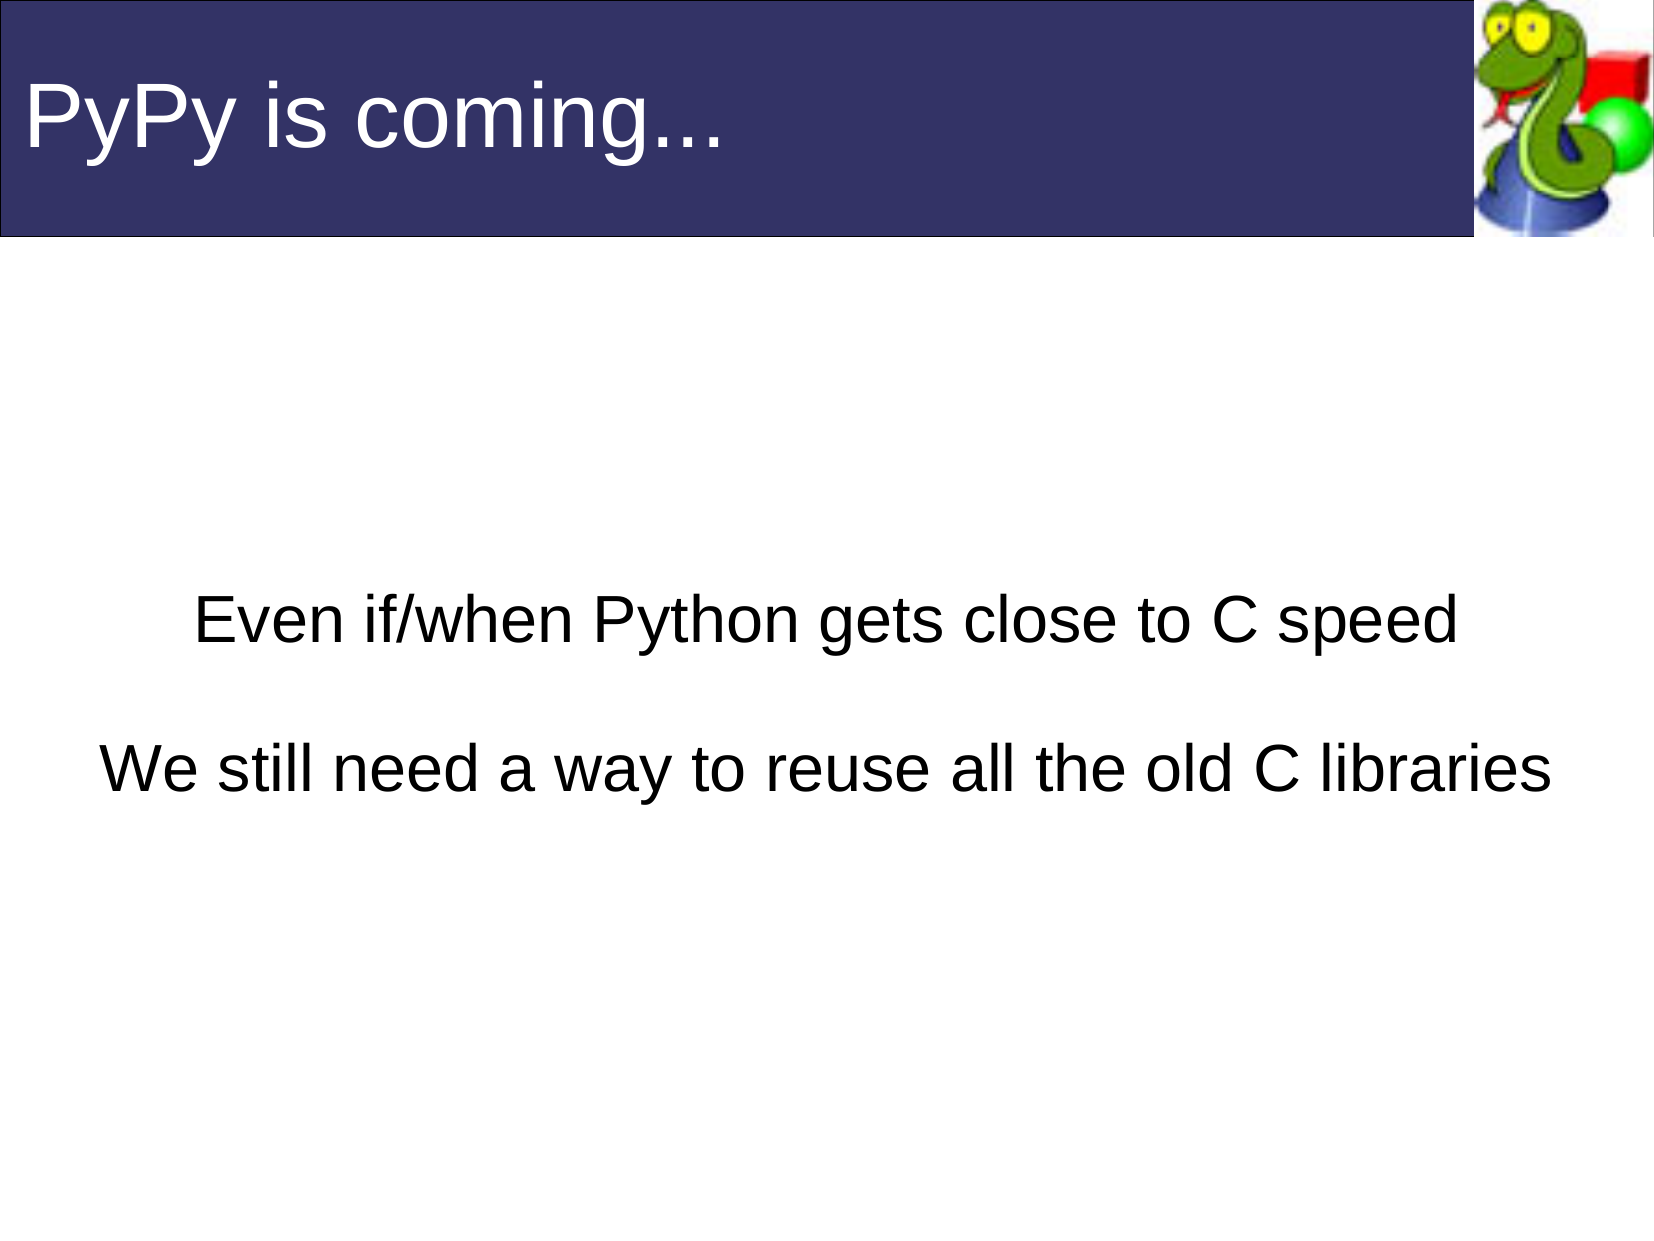

# PyPy is coming...
Even if/when Python gets close to C speed
We still need a way to reuse all the old C libraries